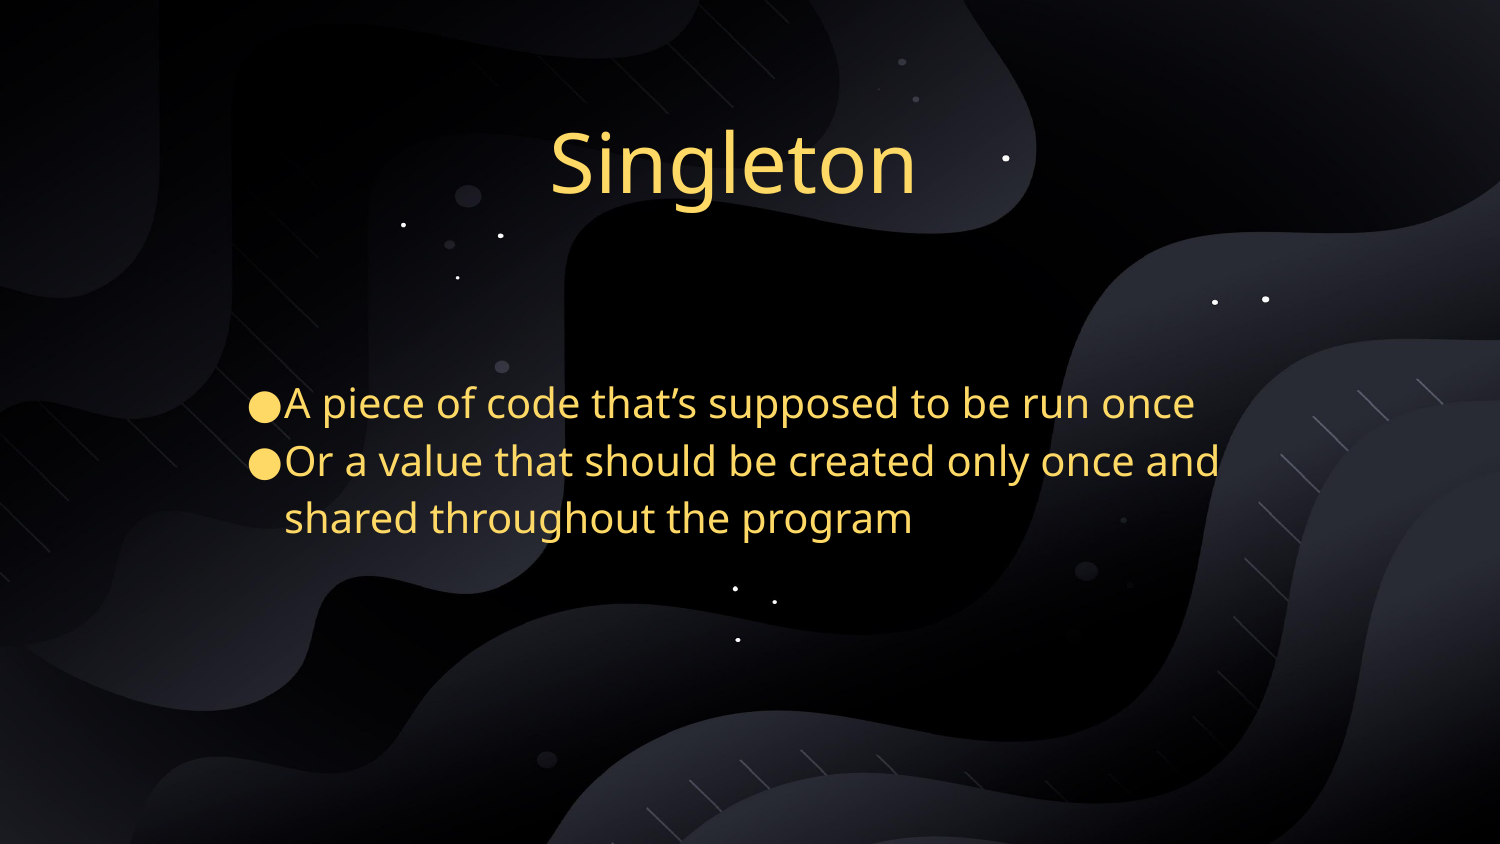

# Singleton
A piece of code that’s supposed to be run once
Or a value that should be created only once and shared throughout the program